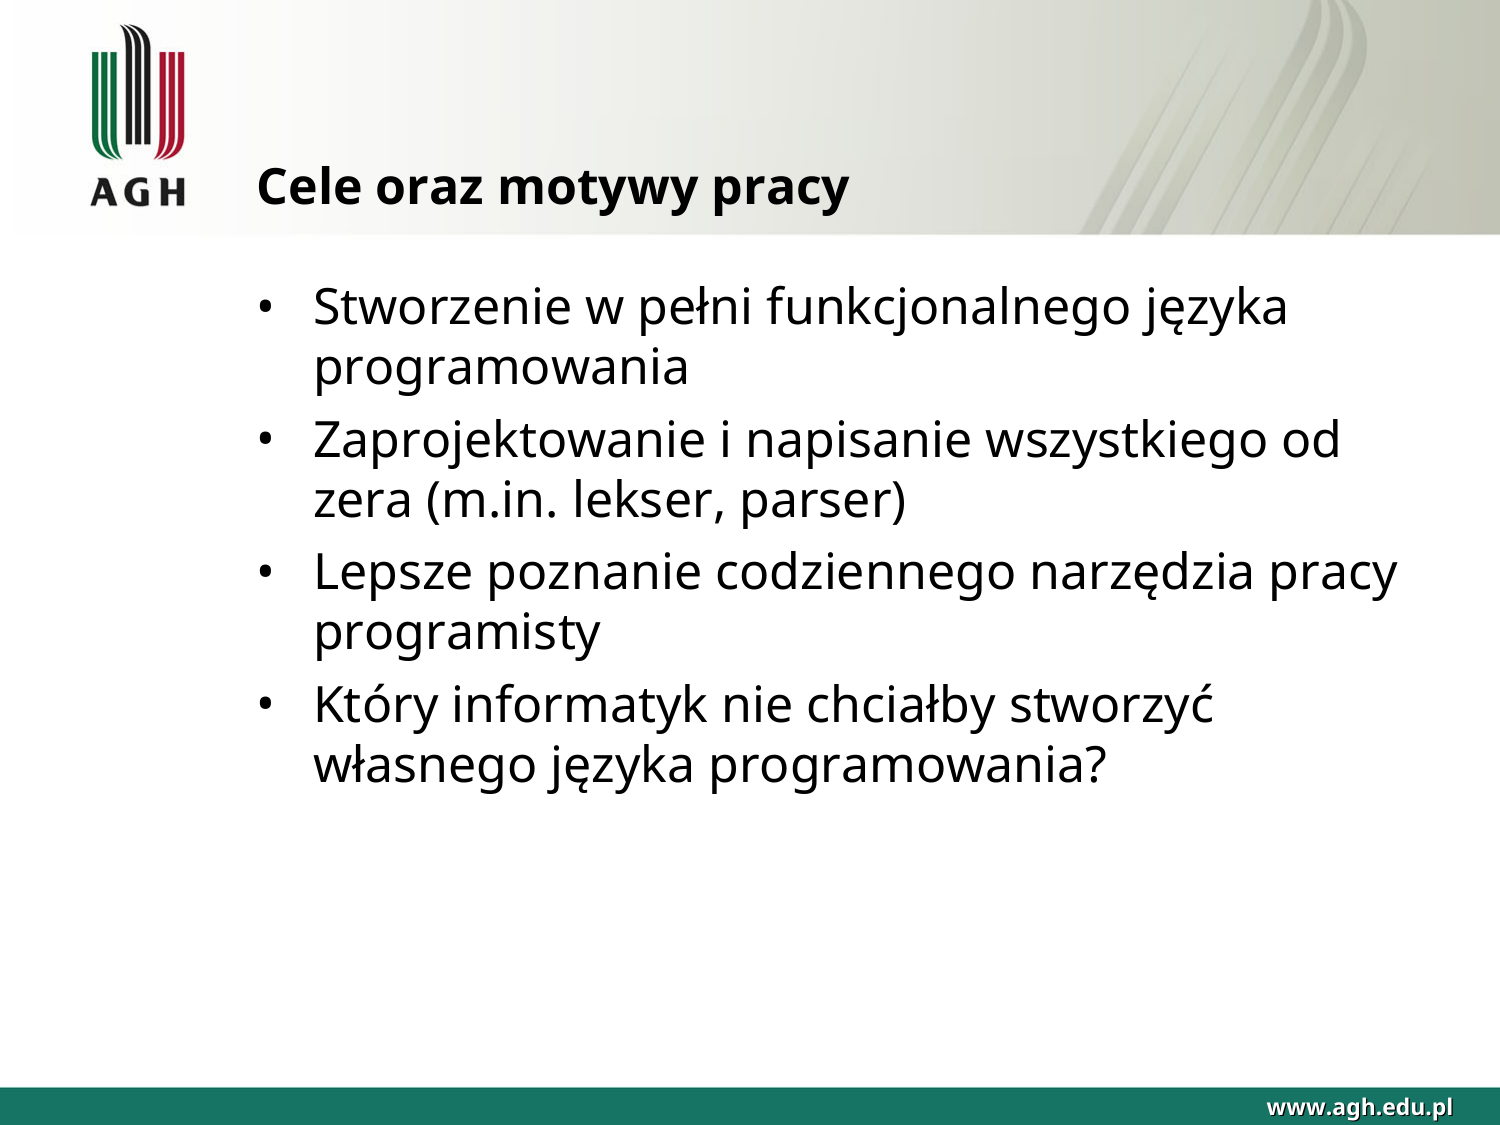

# Cele oraz motywy pracy
Stworzenie w pełni funkcjonalnego języka programowania
Zaprojektowanie i napisanie wszystkiego od zera (m.in. lekser, parser)
Lepsze poznanie codziennego narzędzia pracy programisty
Który informatyk nie chciałby stworzyć własnego języka programowania?
www.agh.edu.pl